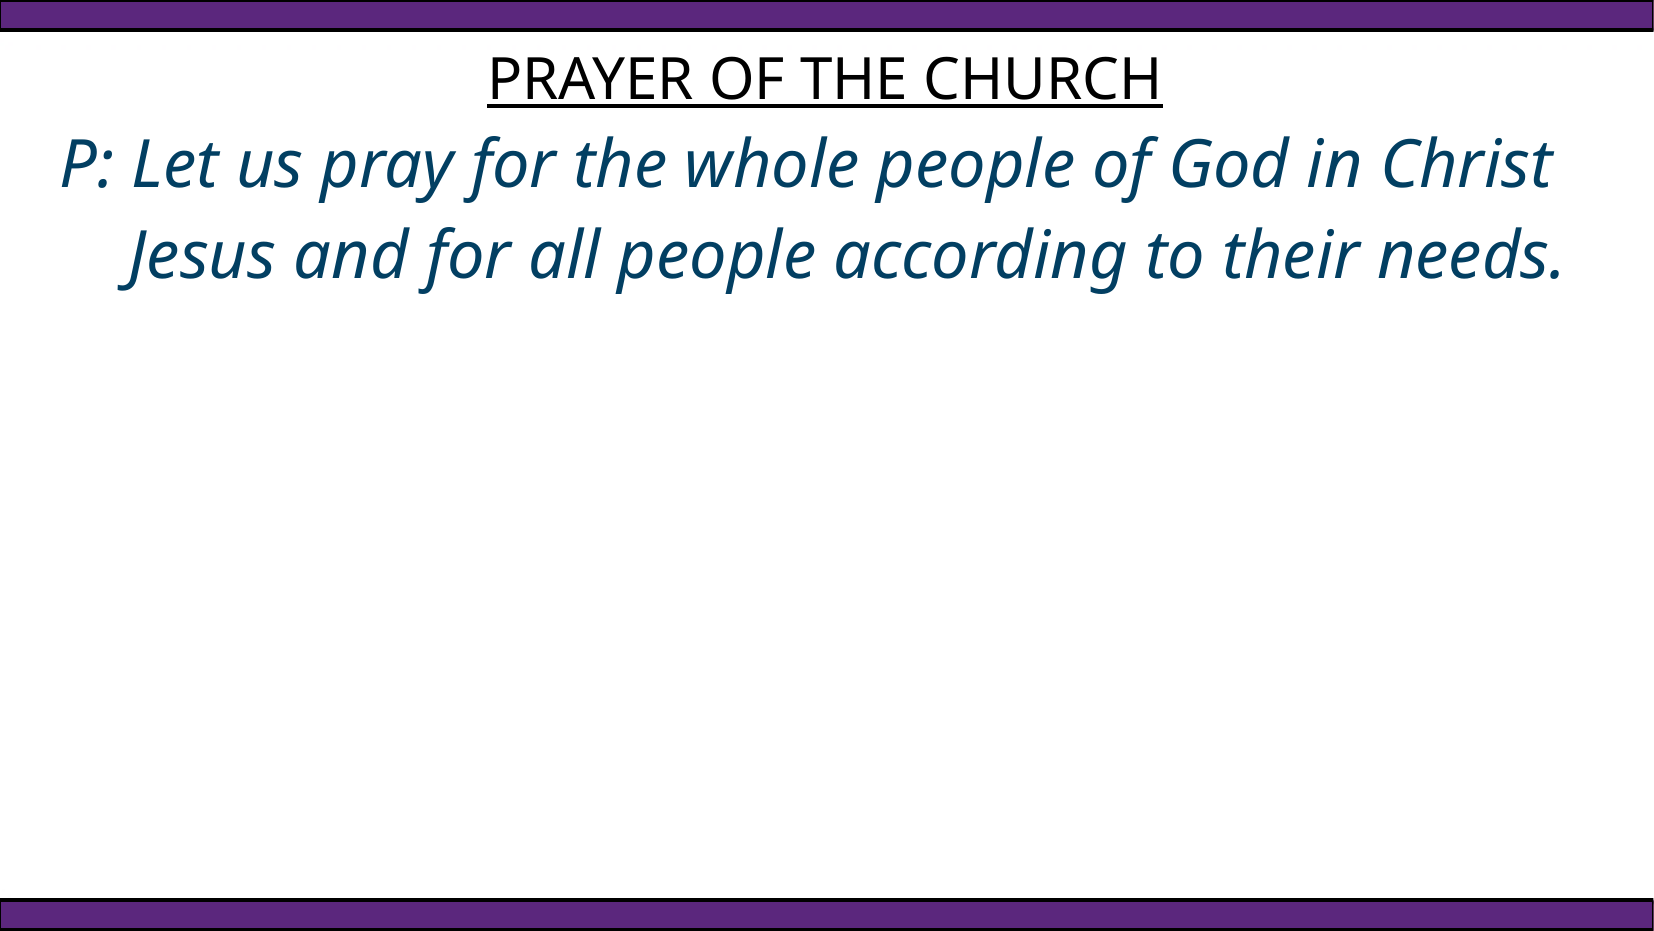

PRAYER OF THE CHURCH
P: Let us pray for the whole people of God in Christ
 Jesus and for all people according to their needs.